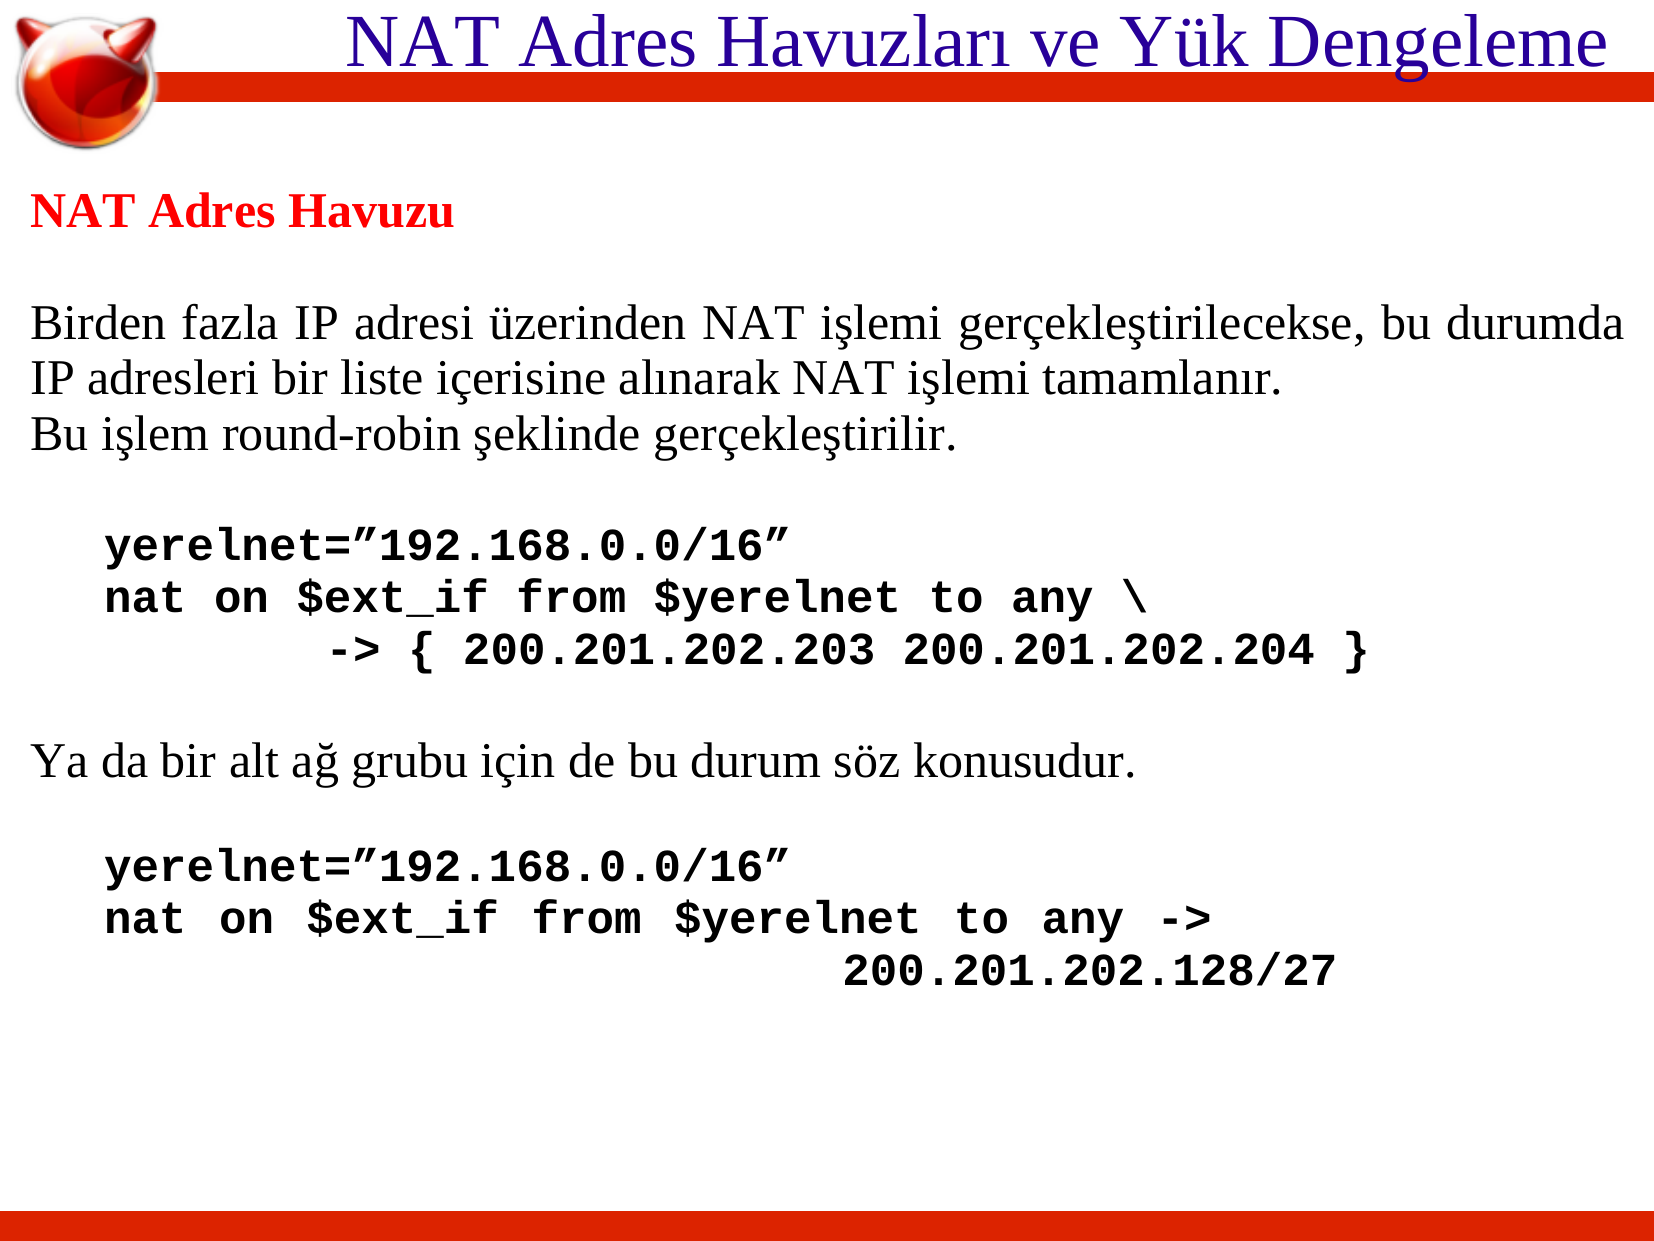

NAT Adres Havuzları ve Yük Dengeleme
NAT Adres Havuzu
Birden fazla IP adresi üzerinden NAT işlemi gerçekleştirilecekse, bu durumda IP adresleri bir liste içerisine alınarak NAT işlemi tamamlanır.
Bu işlem round-robin şeklinde gerçekleştirilir.
	yerelnet=”192.168.0.0/16”
	nat on $ext_if from $yerelnet to any \
				-> { 200.201.202.203 200.201.202.204 }
Ya da bir alt ağ grubu için de bu durum söz konusudur.
	yerelnet=”192.168.0.0/16”
	nat on $ext_if from $yerelnet to any -> 																200.201.202.128/27